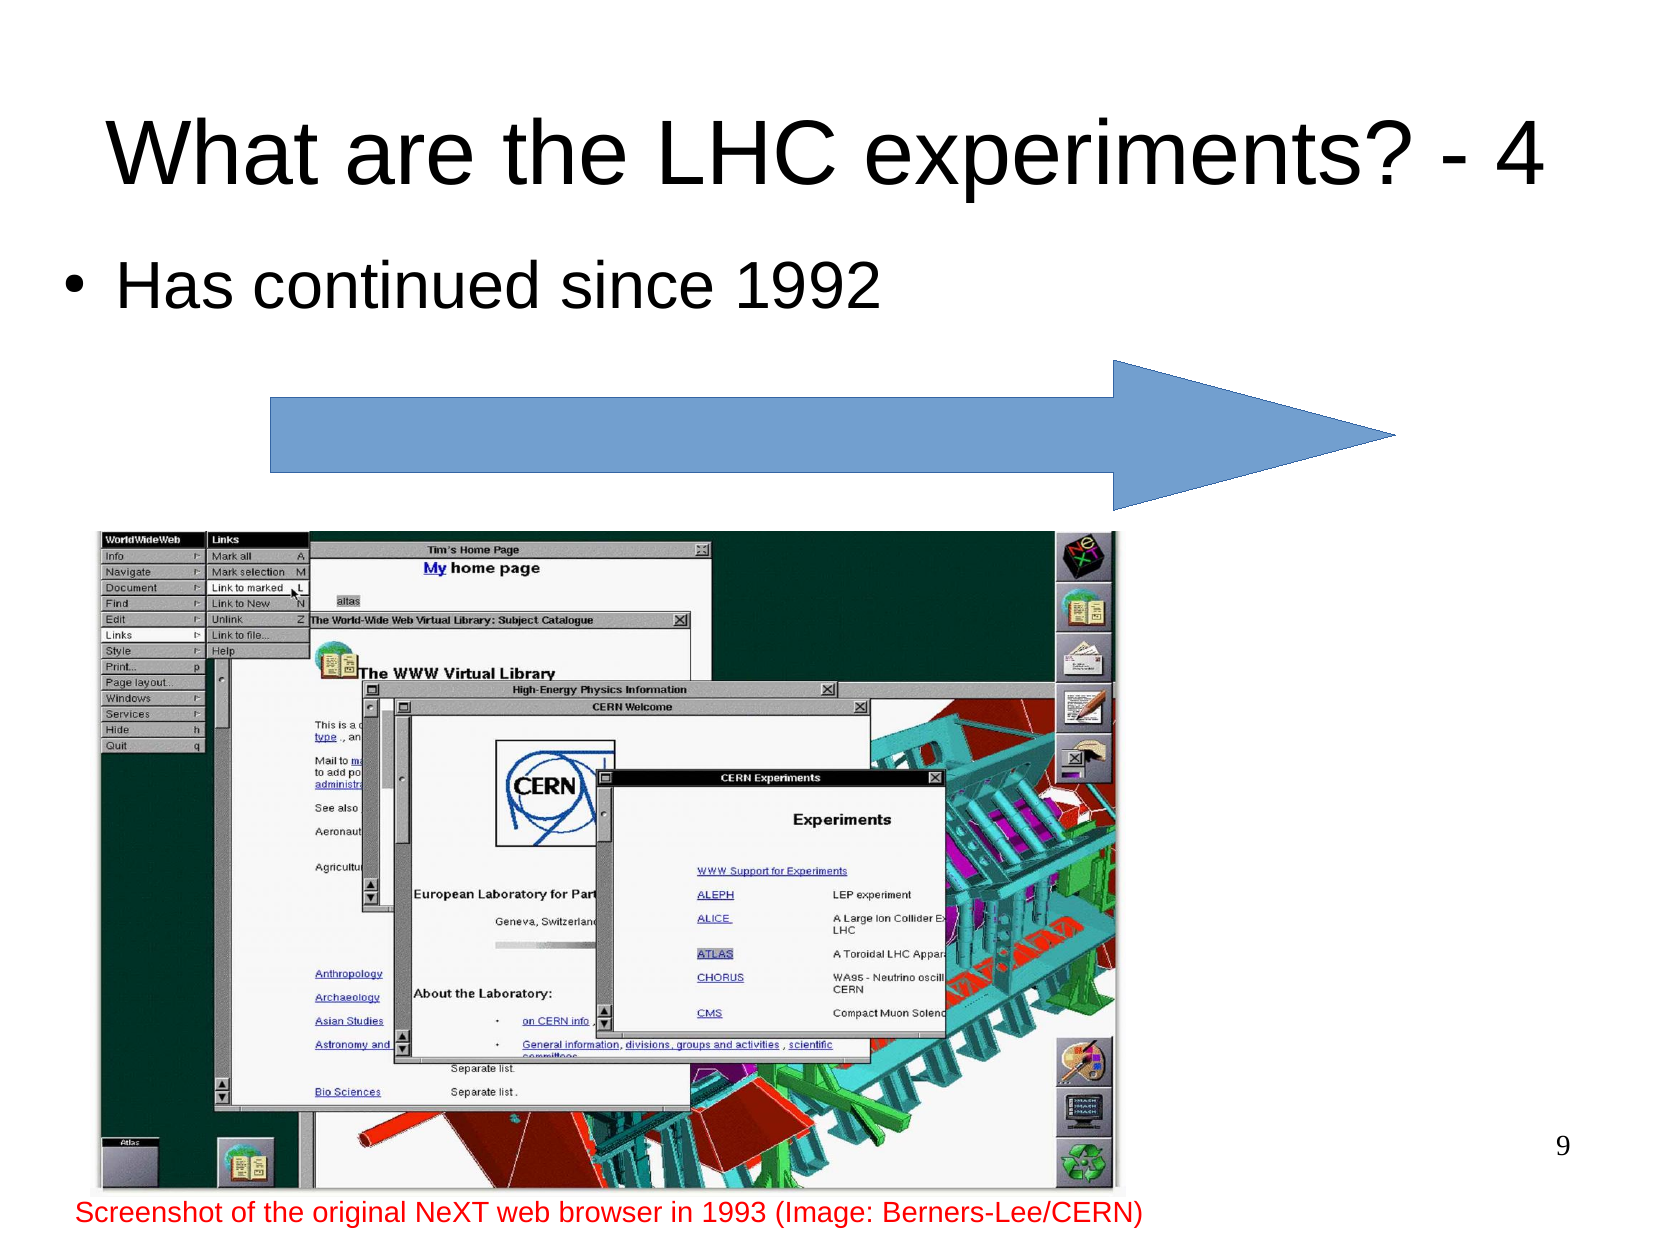

# What are the LHC experiments? - 4
Has continued since 1992
Practical Parallel Computing - Sose18
9
Screenshot of the original NeXT web browser in 1993 (Image: Berners-Lee/CERN)